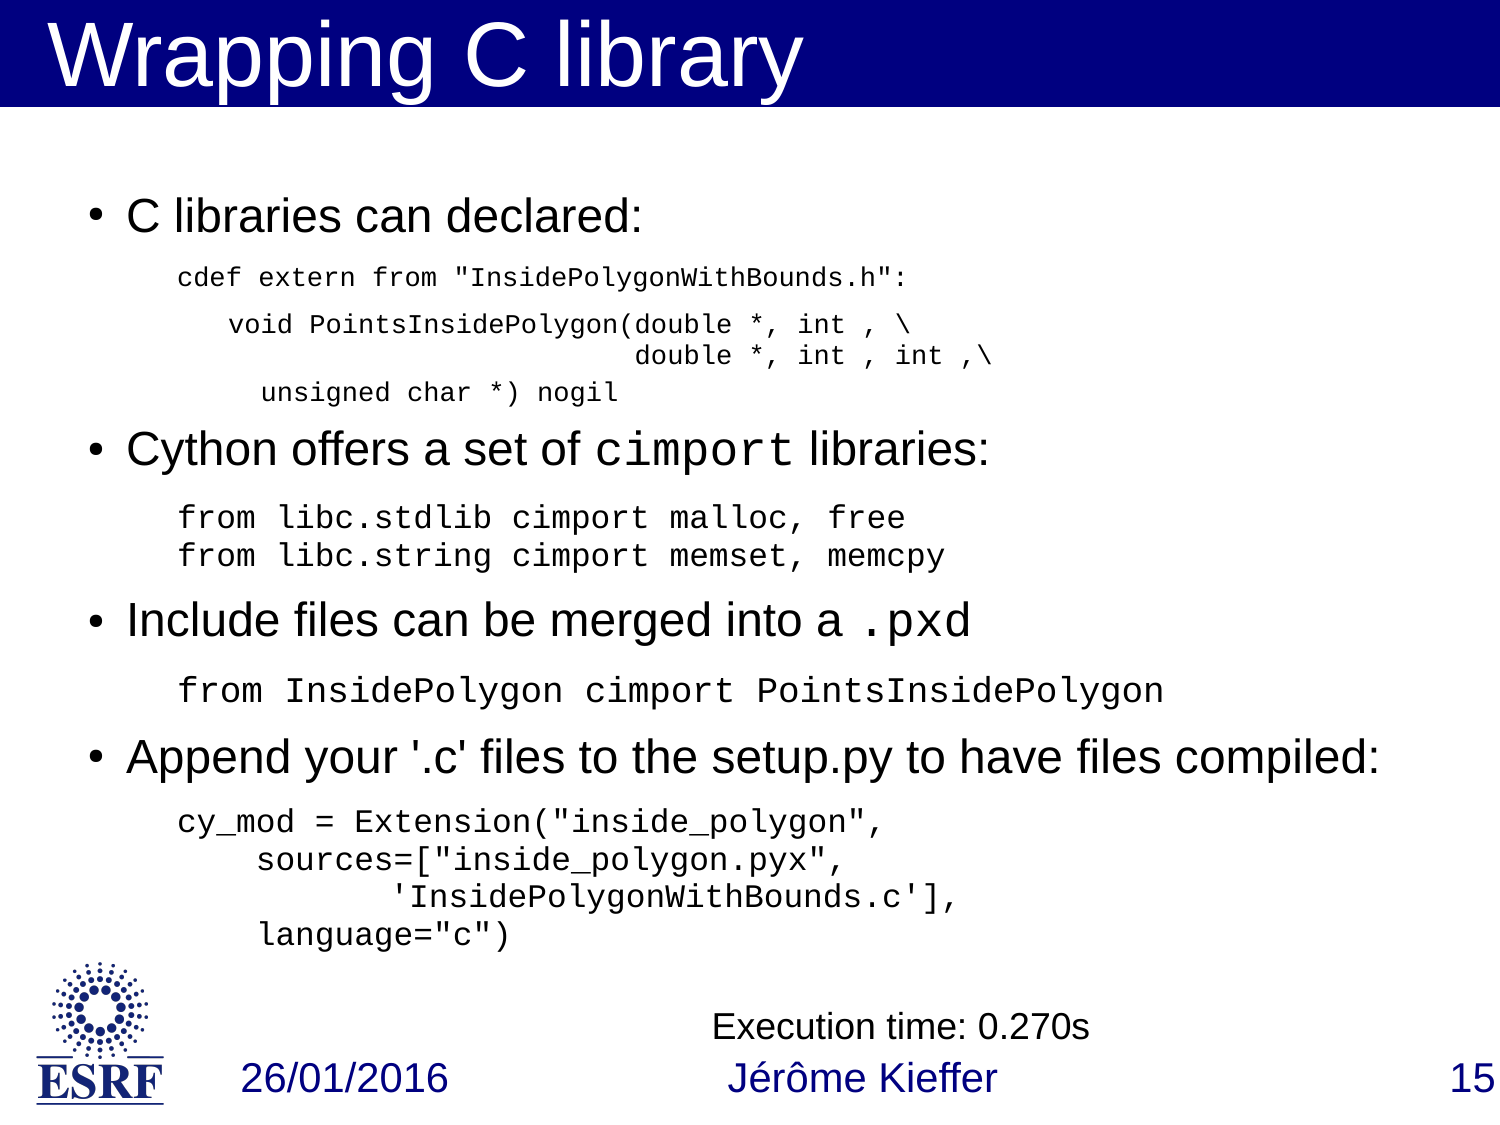

# Wrapping C library
C libraries can declared:
cdef extern from "InsidePolygonWithBounds.h":
void PointsInsidePolygon(double *, int , \
 double *, int , int ,\ 				 unsigned char *) nogil
Cython offers a set of cimport libraries:
from libc.stdlib cimport malloc, free
from libc.string cimport memset, memcpy
Include files can be merged into a .pxd
from InsidePolygon cimport PointsInsidePolygon
Append your '.c' files to the setup.py to have files compiled:
cy_mod = Extension("inside_polygon",
 sources=["inside_polygon.pyx",
				'InsidePolygonWithBounds.c'],
 language="c")
Execution time: 0.270s
26/01/2016
Jérôme Kieffer
15